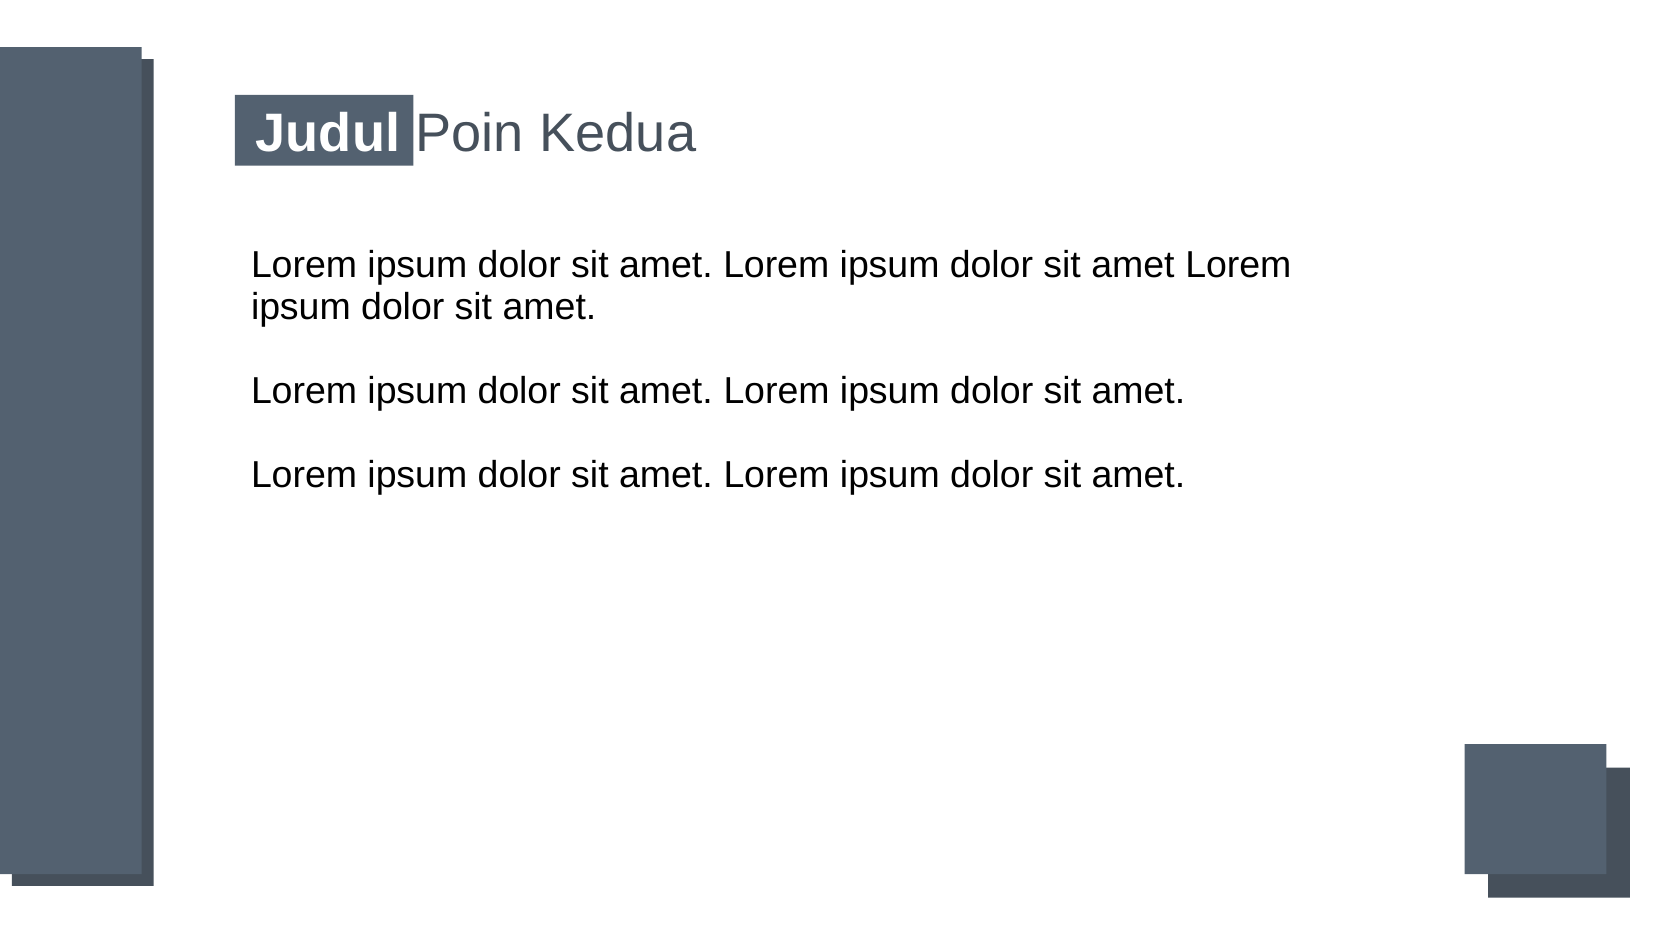

Judul Poin Kedua
Lorem ipsum dolor sit amet. Lorem ipsum dolor sit amet Lorem
ipsum dolor sit amet.
Lorem ipsum dolor sit amet. Lorem ipsum dolor sit amet.
Lorem ipsum dolor sit amet. Lorem ipsum dolor sit amet.